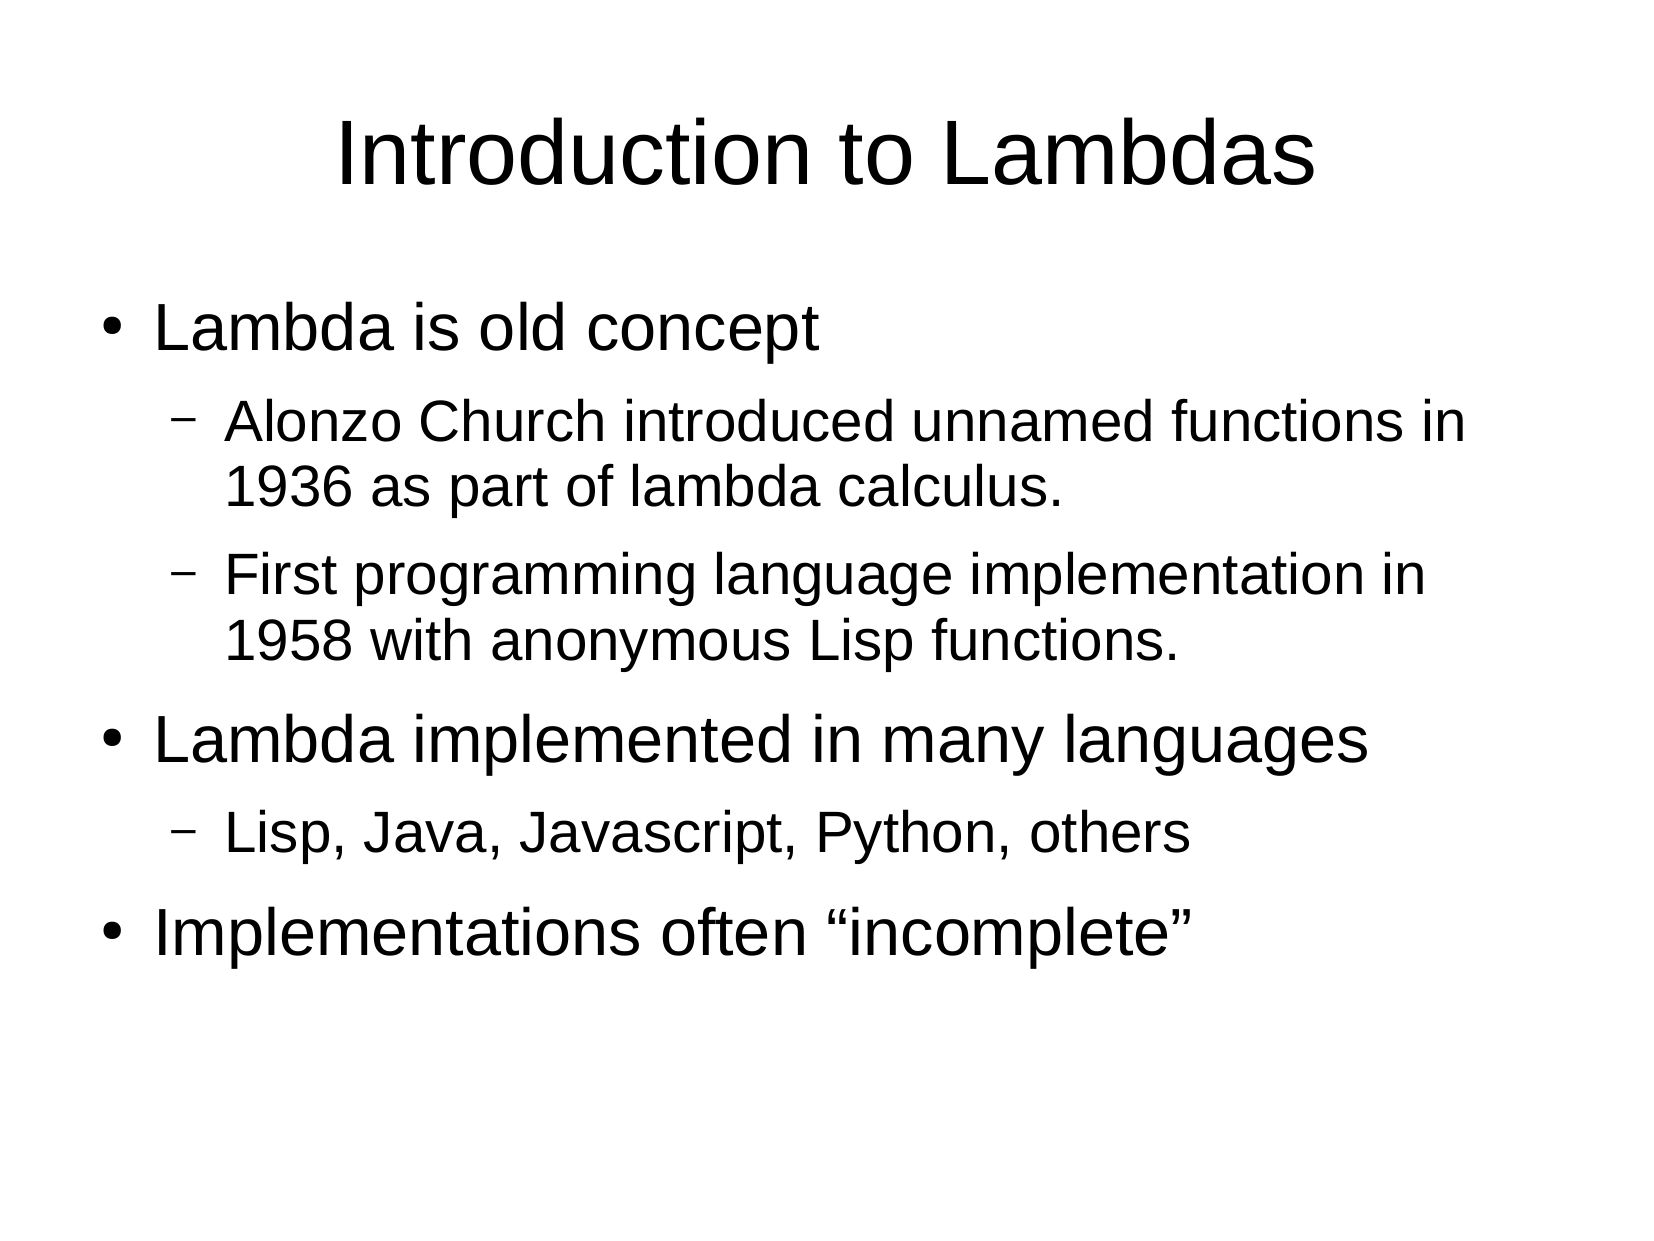

# Introduction to Lambdas
Lambda is old concept
Alonzo Church introduced unnamed functions in 1936 as part of lambda calculus.
First programming language implementation in 1958 with anonymous Lisp functions.
Lambda implemented in many languages
Lisp, Java, Javascript, Python, others
Implementations often “incomplete”